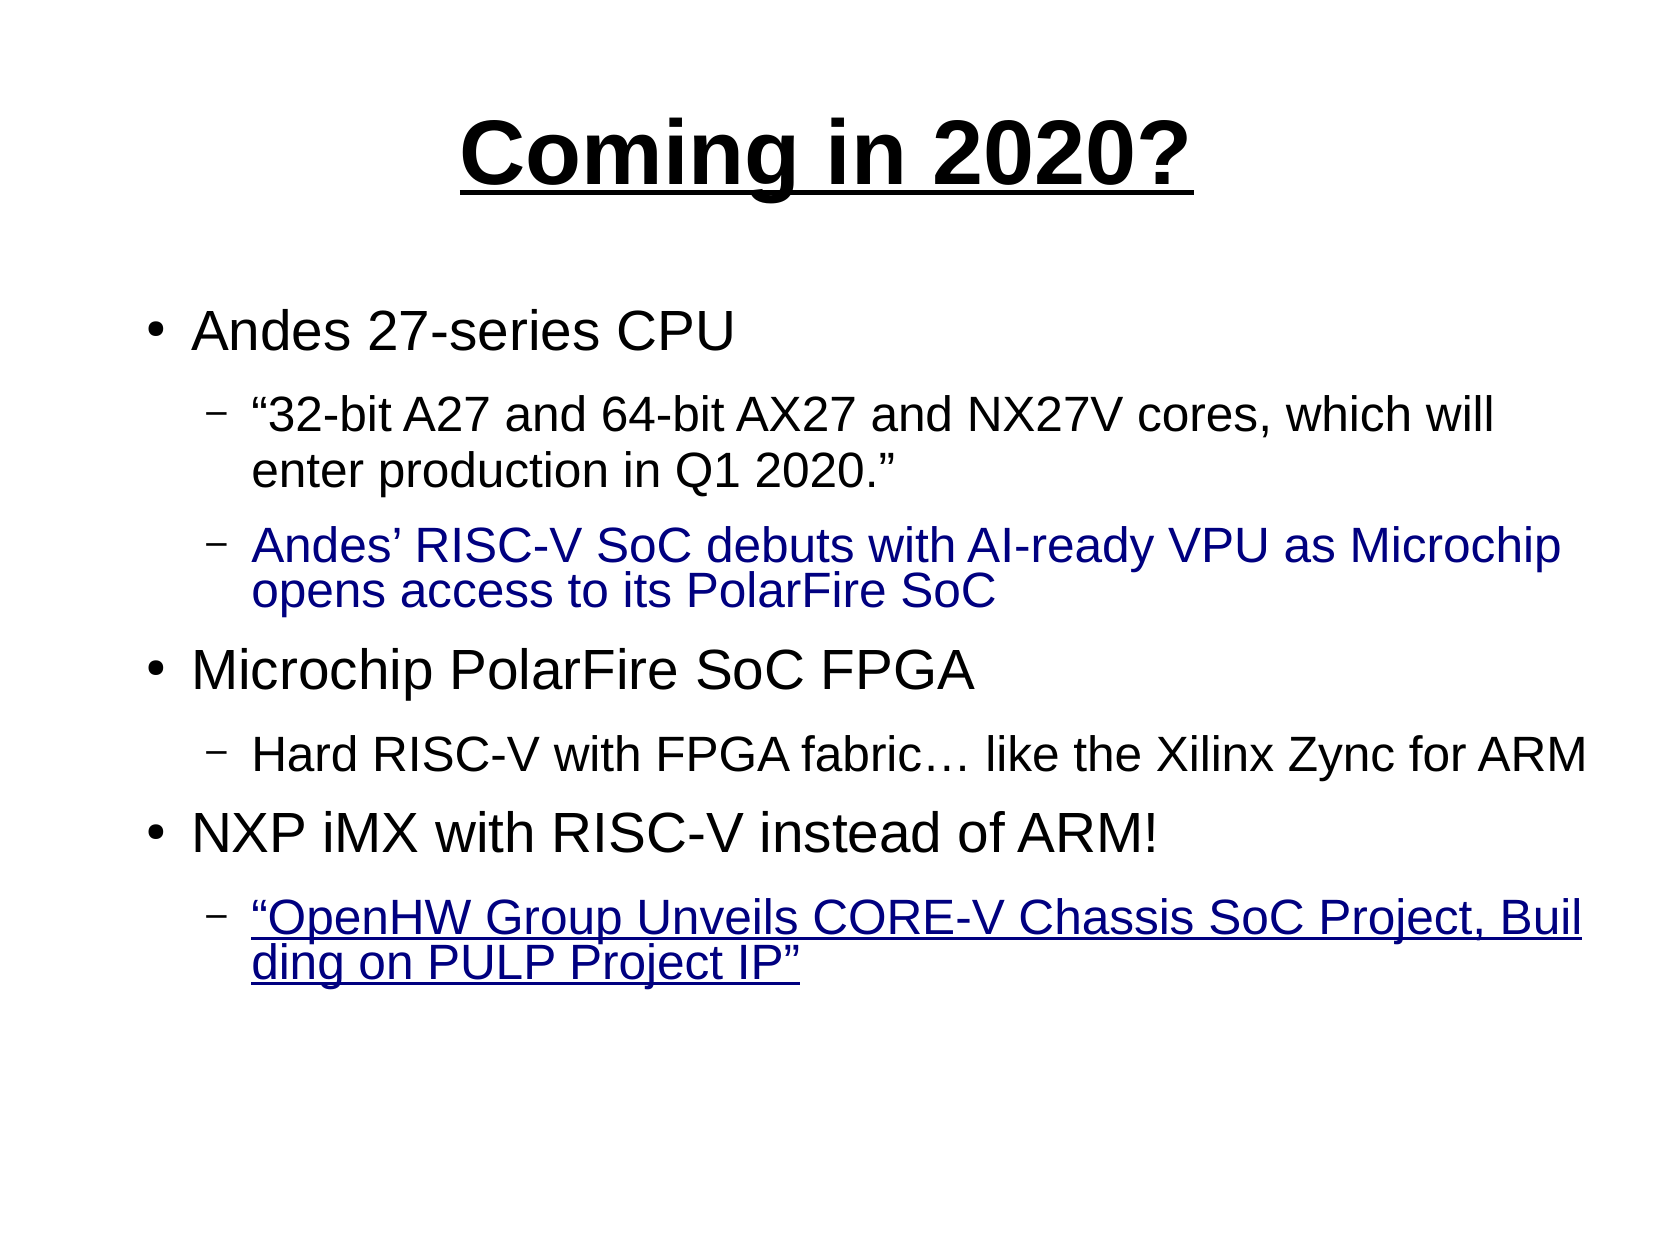

Coming in 2020?
# Andes 27-series CPU
“32-bit A27 and 64-bit AX27 and NX27V cores, which will enter production in Q1 2020.”
Andes’ RISC-V SoC debuts with AI-ready VPU as Microchip opens access to its PolarFire SoC
Microchip PolarFire SoC FPGA
Hard RISC-V with FPGA fabric… like the Xilinx Zync for ARM
NXP iMX with RISC-V instead of ARM!
“OpenHW Group Unveils CORE-V Chassis SoC Project, Building on PULP Project IP”